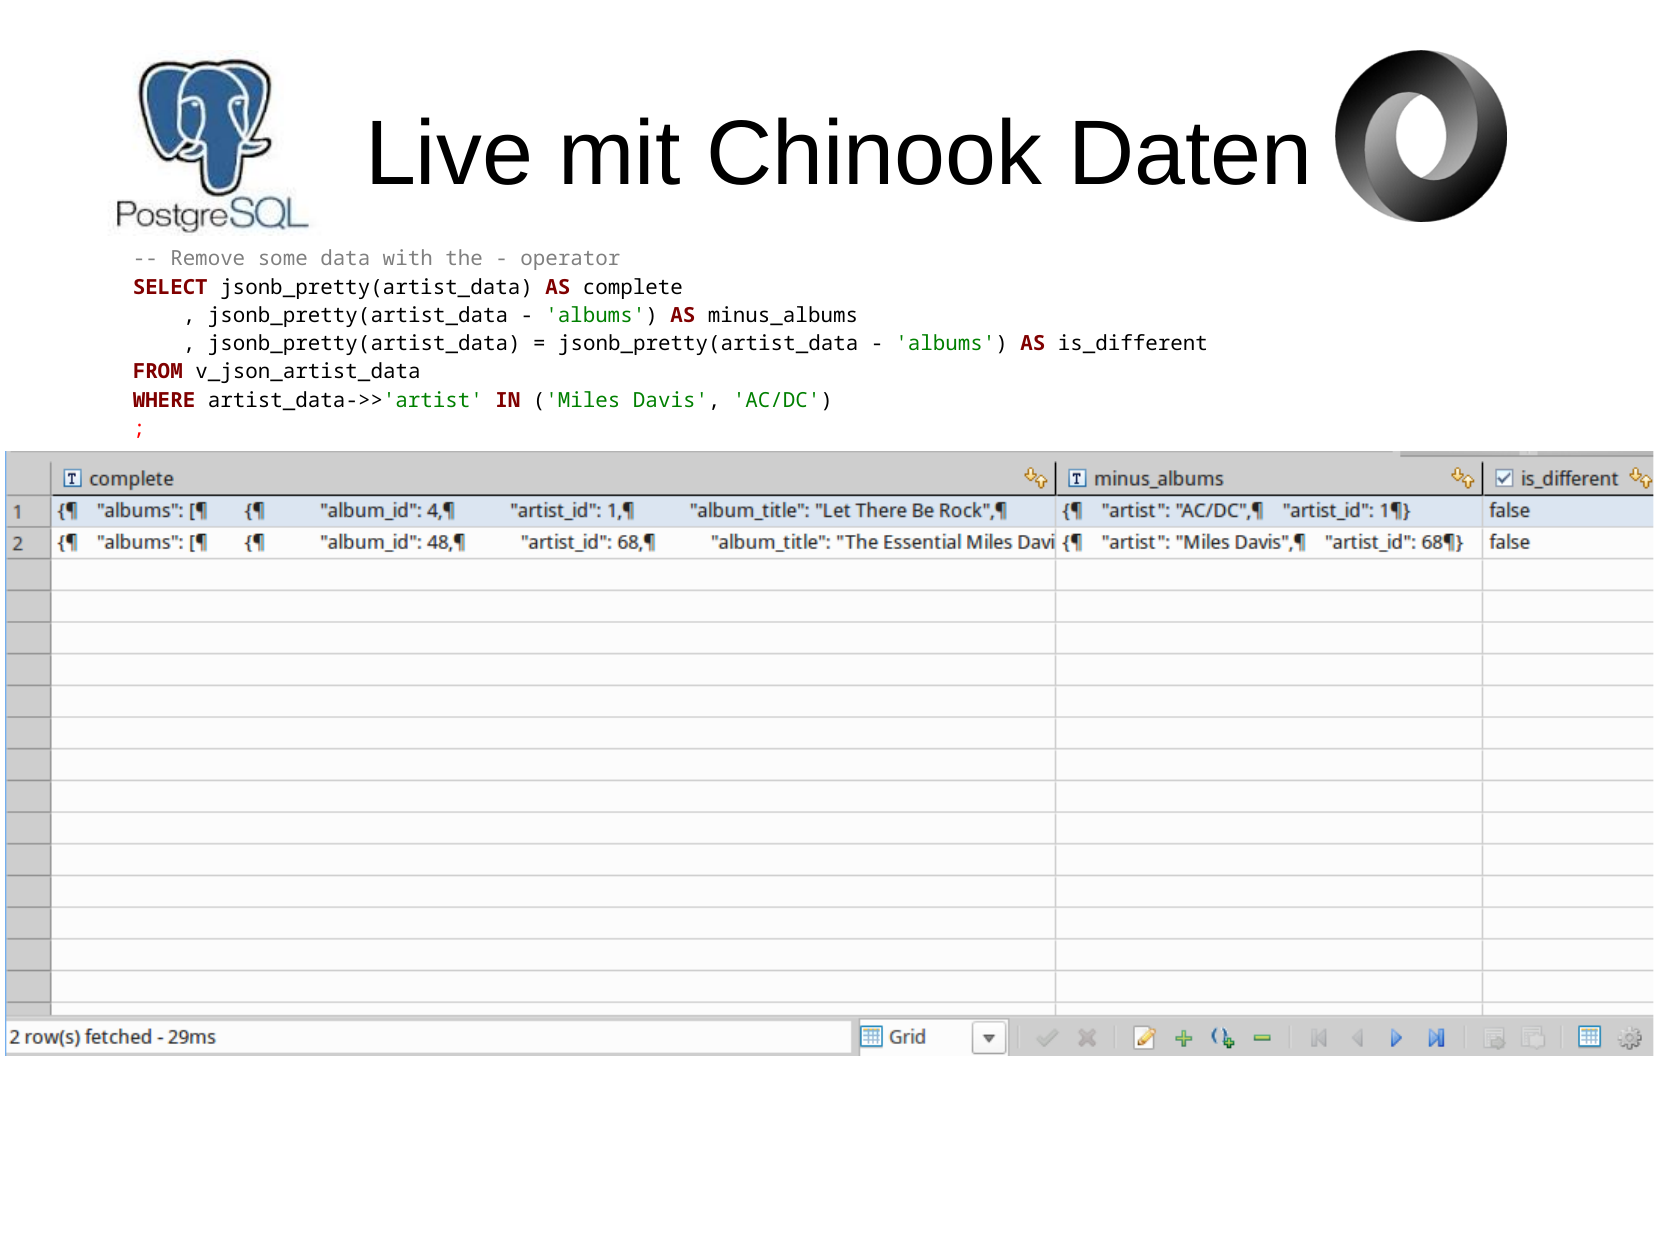

# Live mit Chinook Daten
-- Remove some data with the - operator
SELECT jsonb_pretty(artist_data) AS complete
 , jsonb_pretty(artist_data - 'albums') AS minus_albums
 , jsonb_pretty(artist_data) = jsonb_pretty(artist_data - 'albums') AS is_different
FROM v_json_artist_data
WHERE artist_data->>'artist' IN ('Miles Davis', 'AC/DC')
;